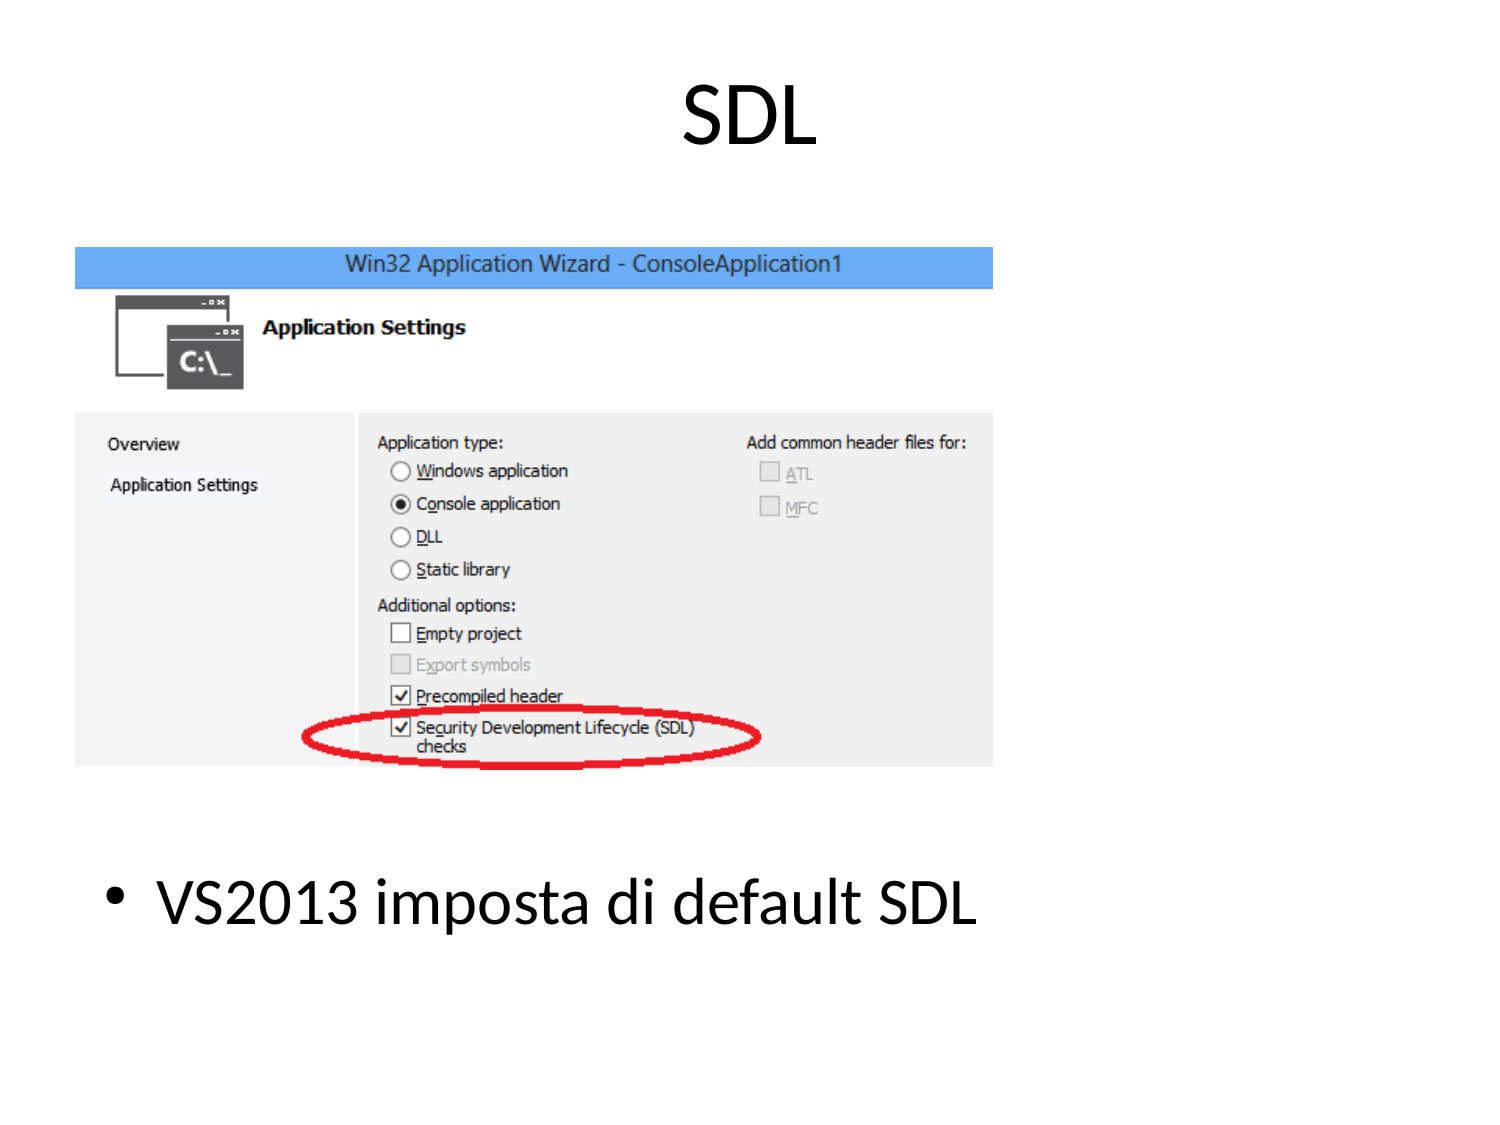

# SDL
VS2013 imposta di default SDL